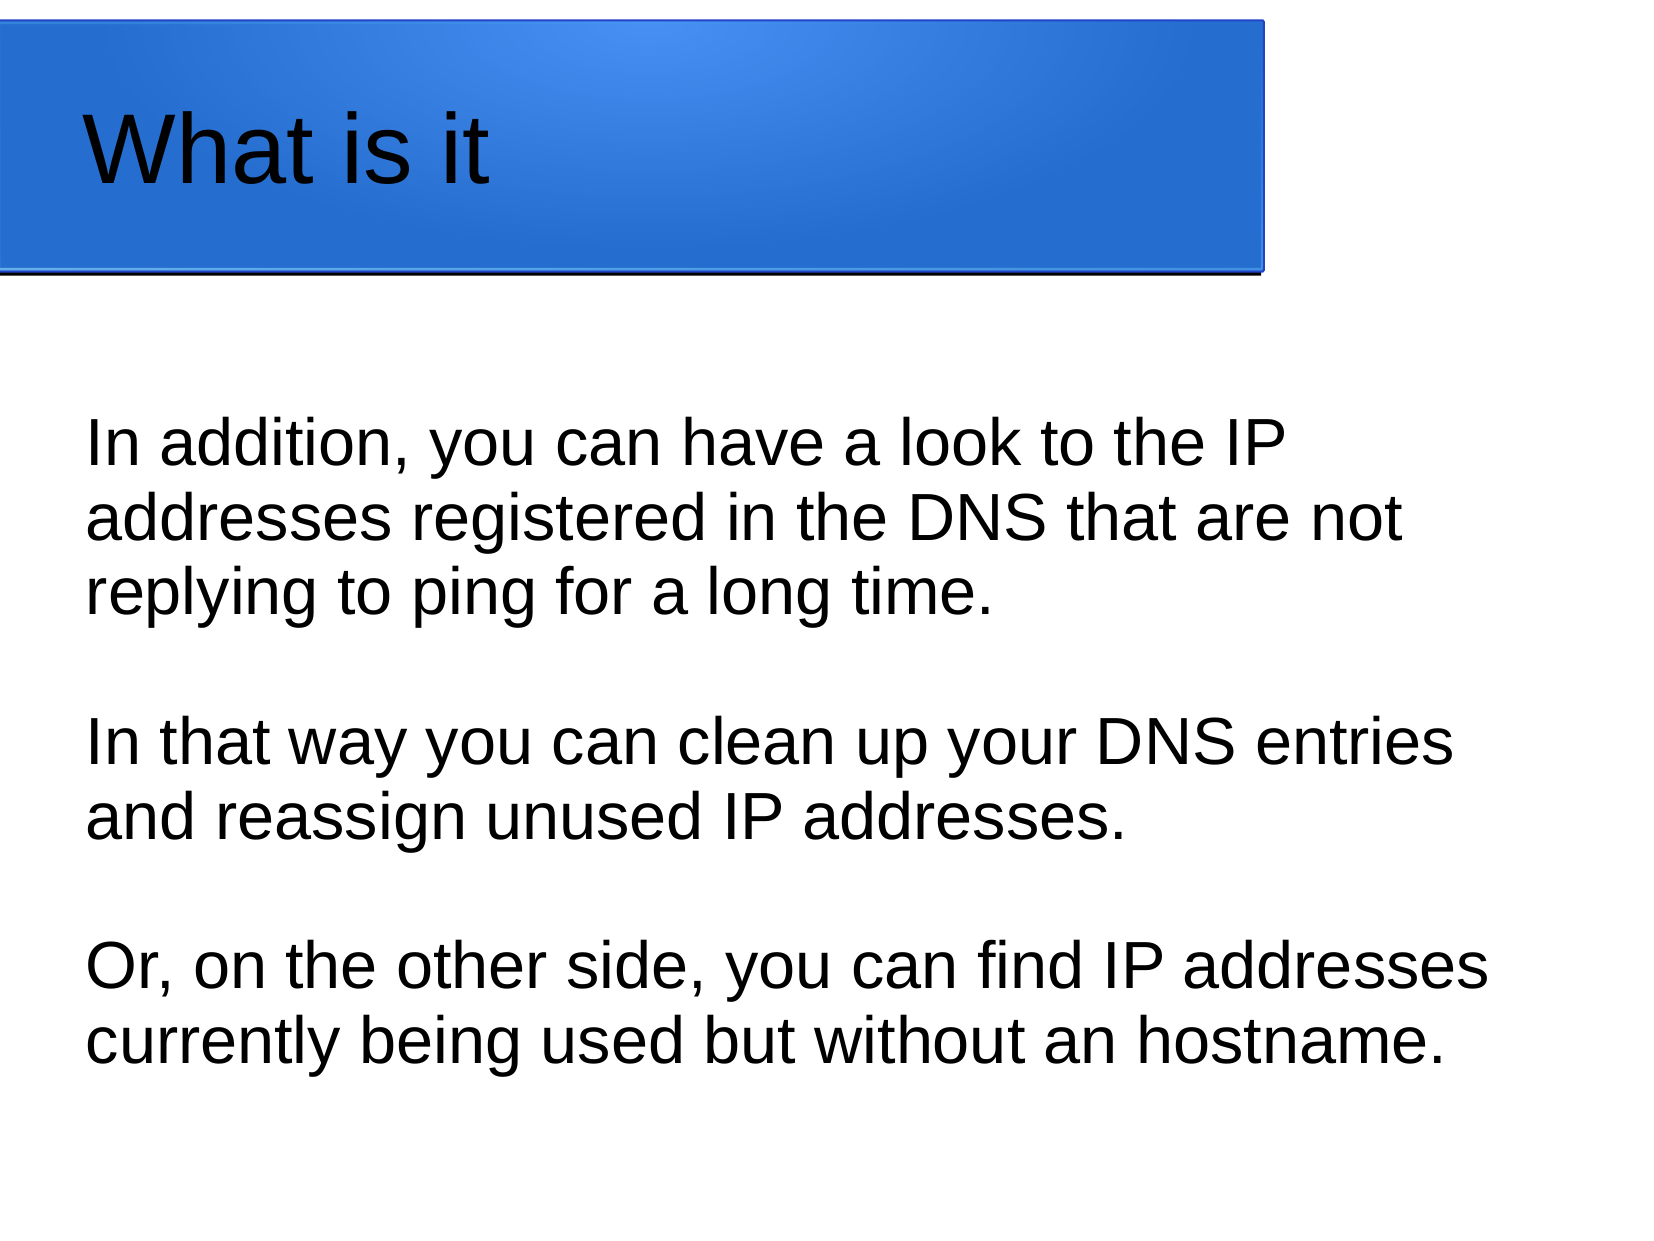

# What is it
In addition, you can have a look to the IP addresses registered in the DNS that are not replying to ping for a long time.
In that way you can clean up your DNS entries and reassign unused IP addresses.
Or, on the other side, you can find IP addresses currently being used but without an hostname.